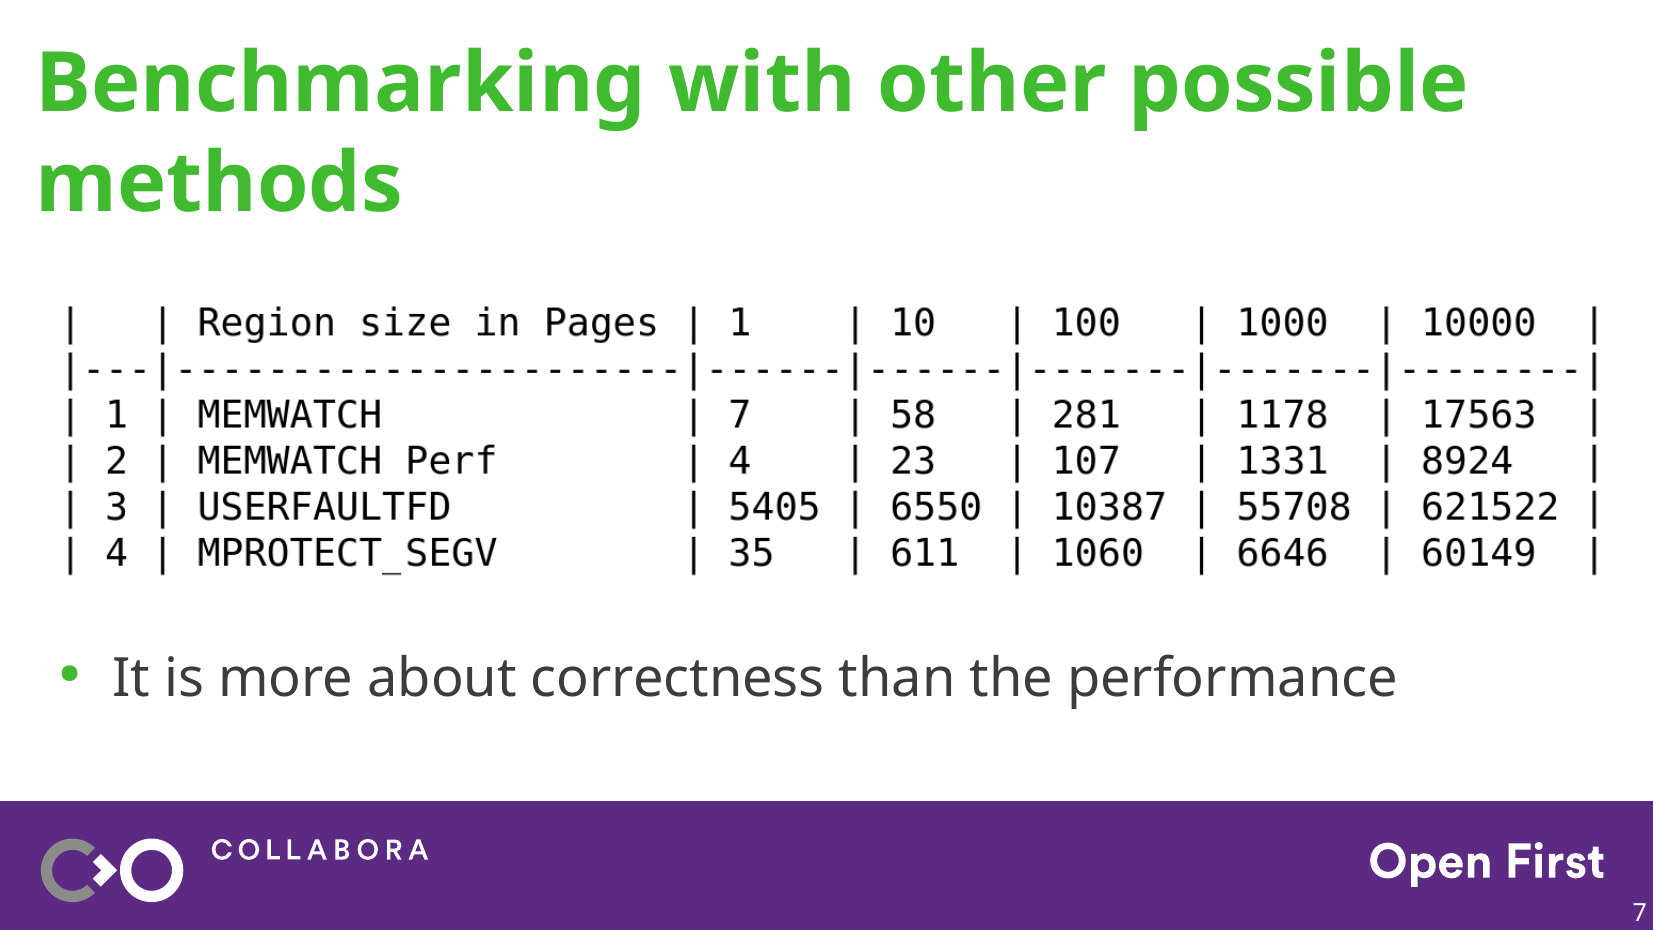

# Benchmarking with other possible methods
It is more about correctness than the performance